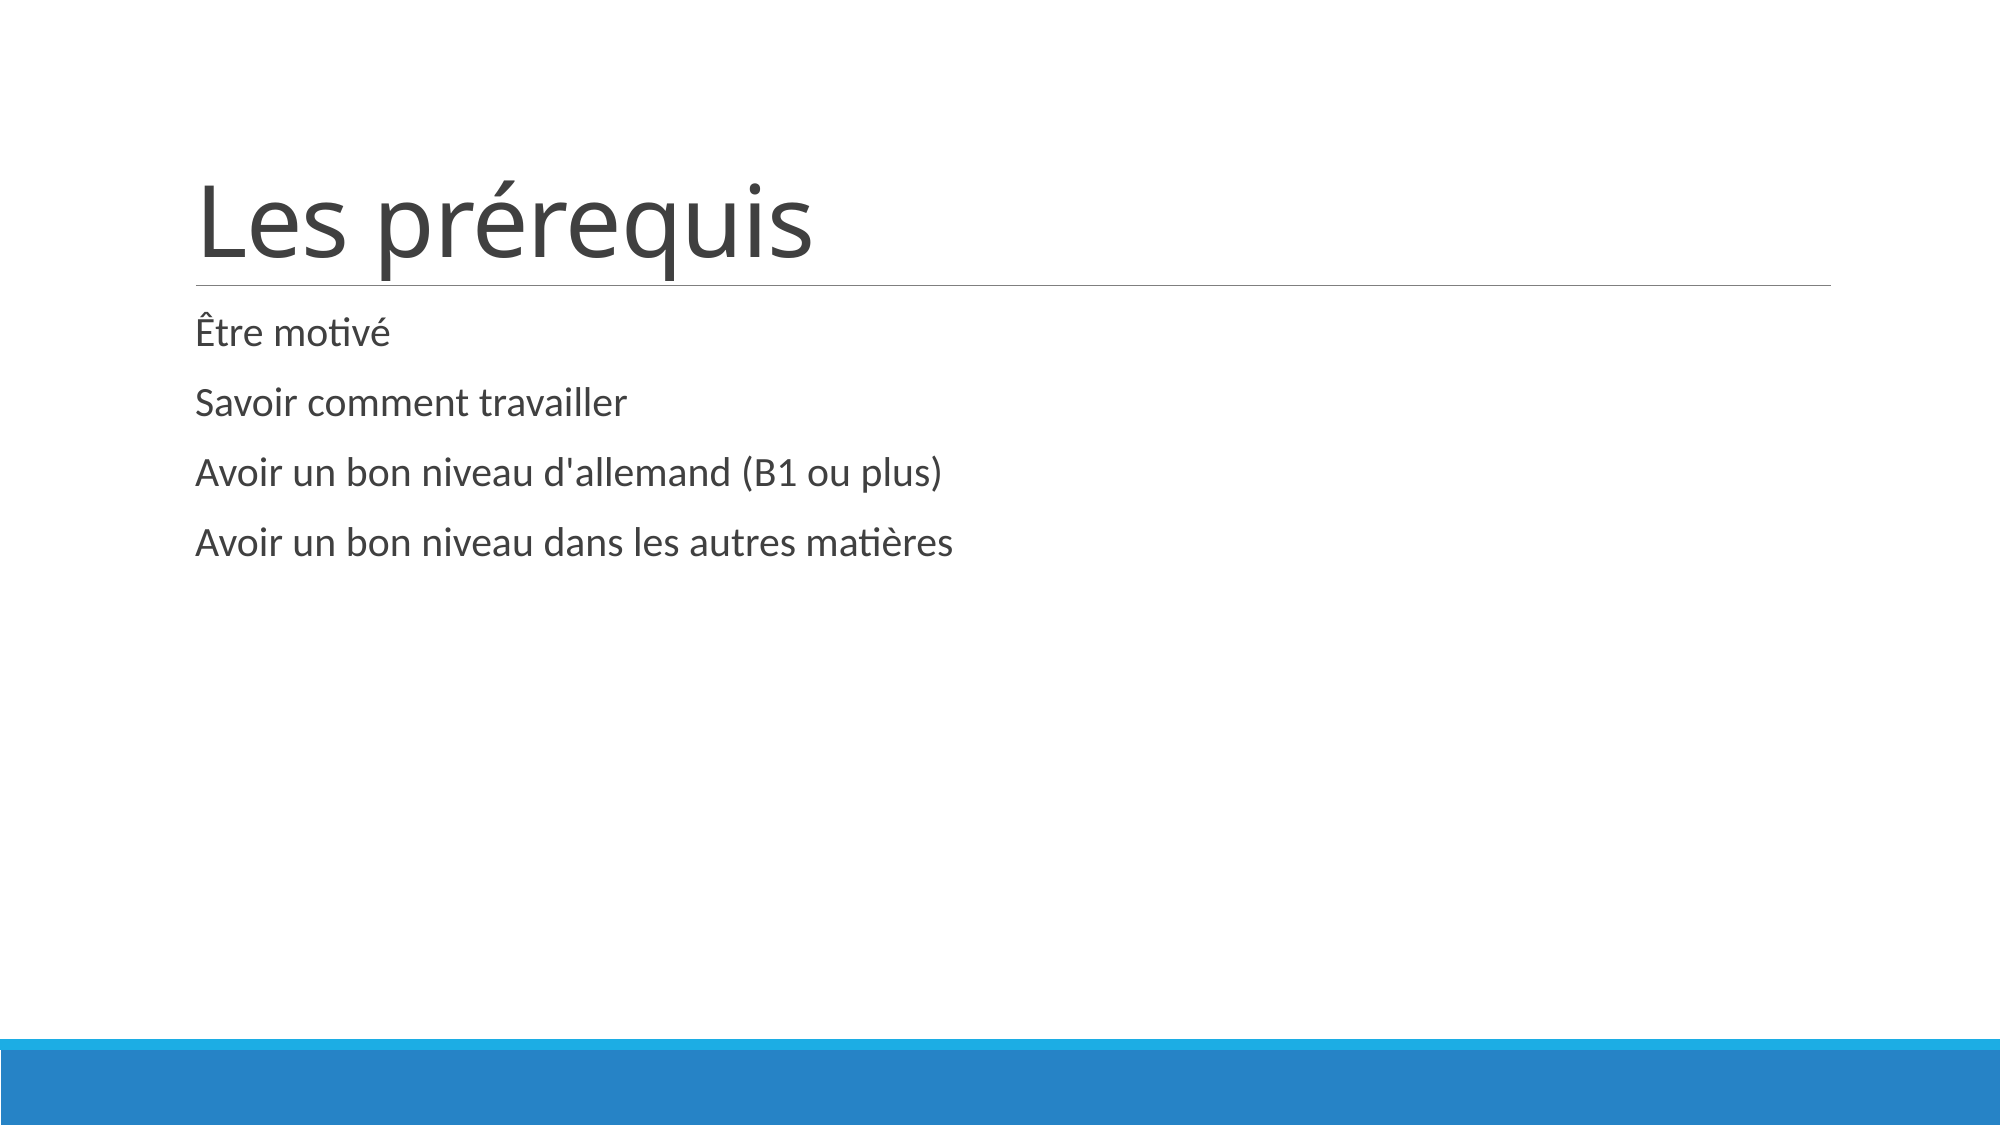

# Les prérequis
Être motivé
Savoir comment travailler
Avoir un bon niveau d'allemand (B1 ou plus)
Avoir un bon niveau dans les autres matières